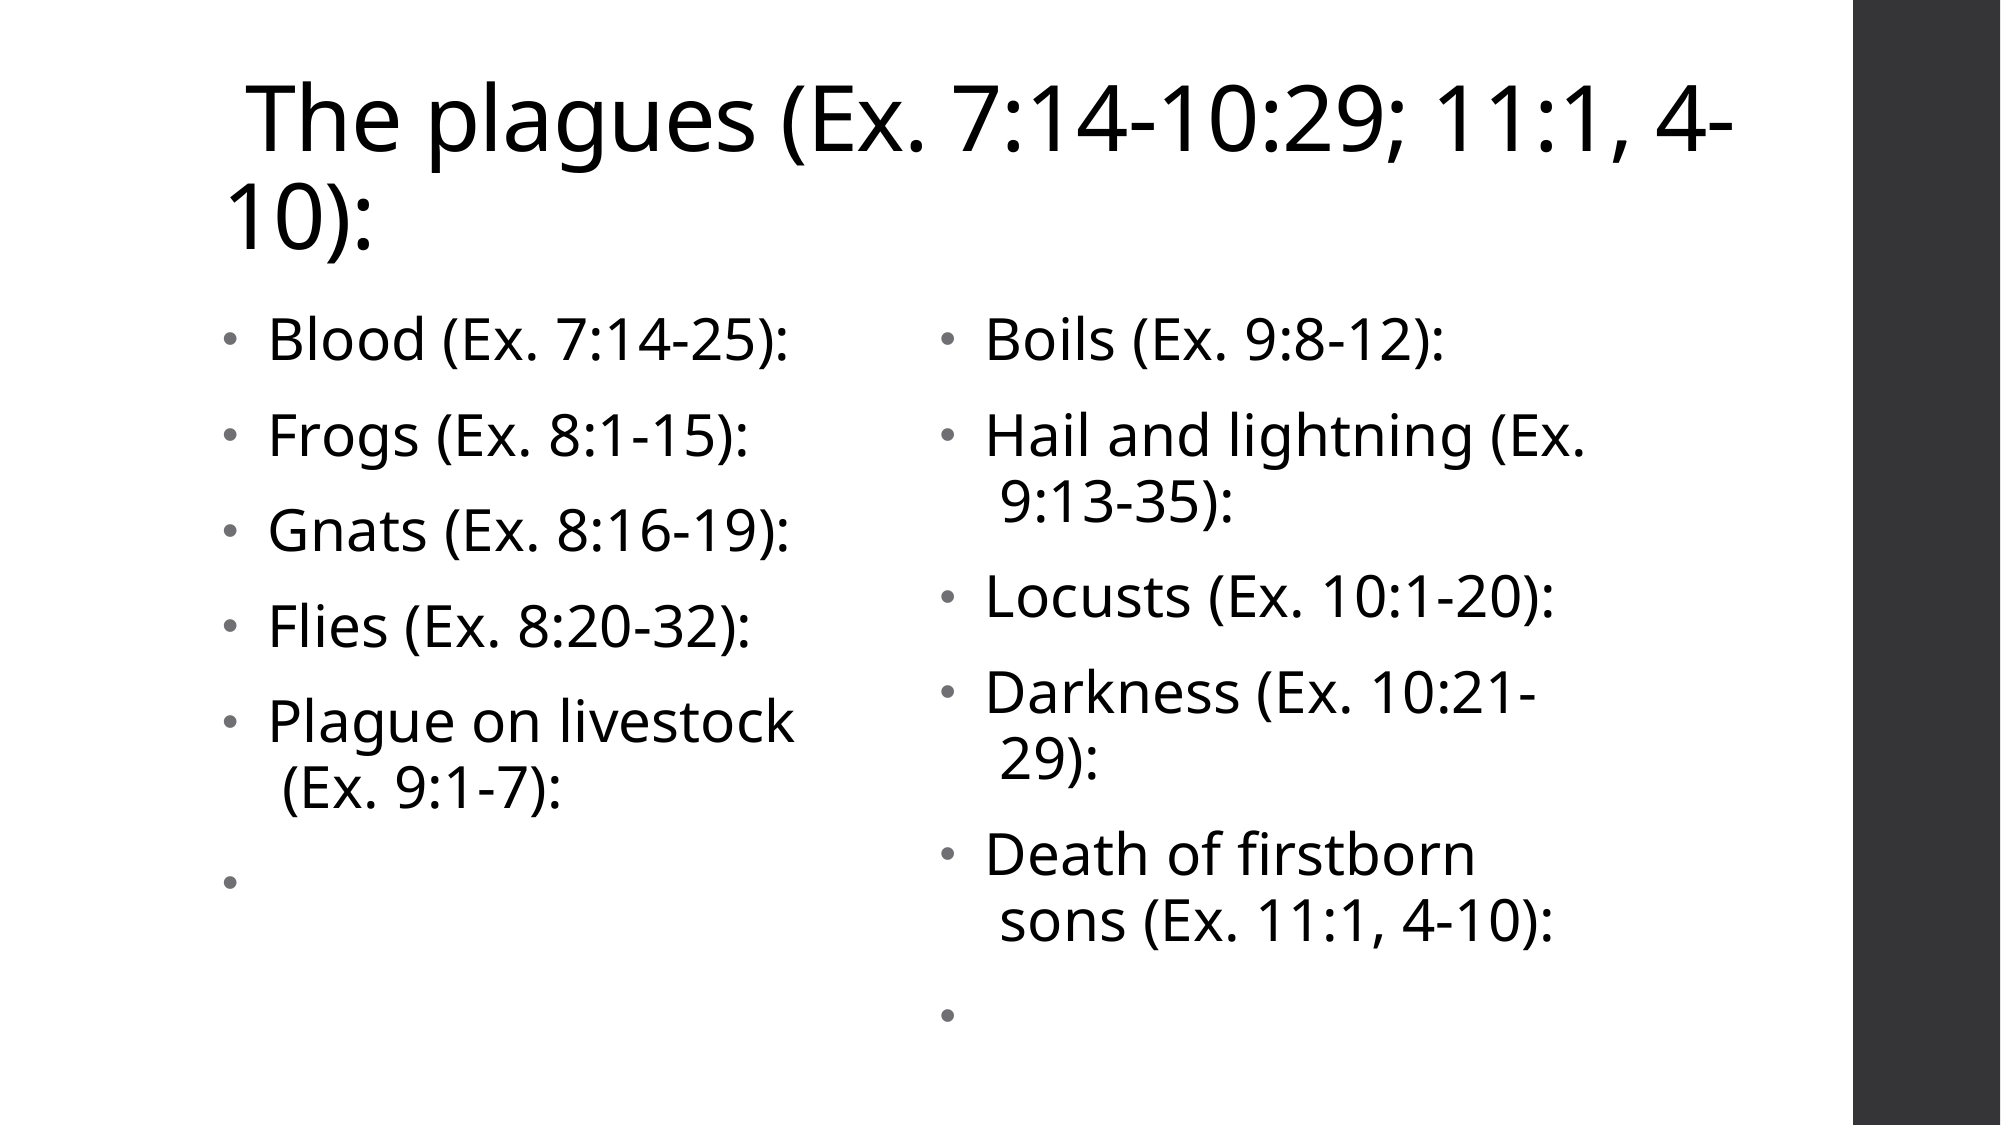

# The plagues (Ex. 7:14-10:29; 11:1, 4-10):
 Blood (Ex. 7:14-25):
 Frogs (Ex. 8:1-15):
 Gnats (Ex. 8:16-19):
 Flies (Ex. 8:20-32):
 Plague on livestock (Ex. 9:1-7):
 Boils (Ex. 9:8-12):
 Hail and lightning (Ex. 9:13-35):
 Locusts (Ex. 10:1-20):
 Darkness (Ex. 10:21-29):
 Death of firstborn sons (Ex. 11:1, 4-10):